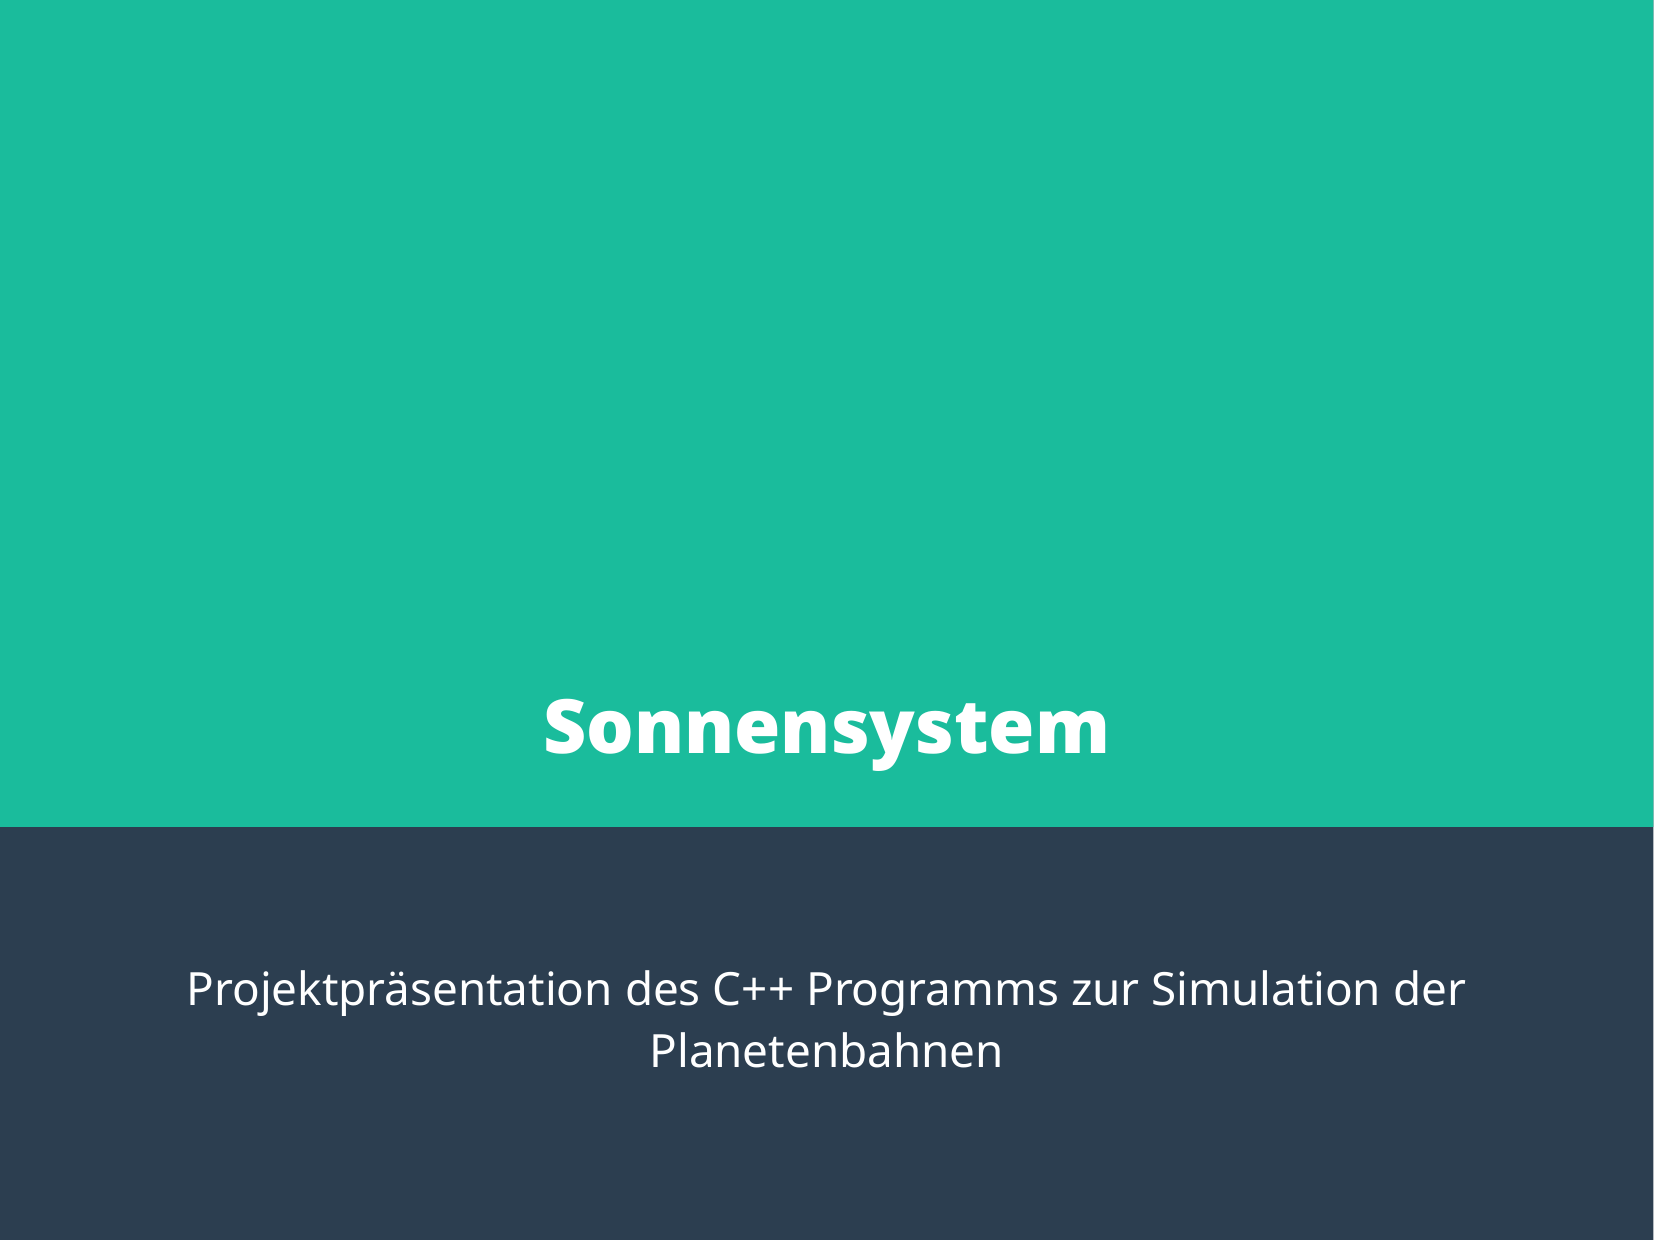

# Sonnensystem
Projektpräsentation des C++ Programms zur Simulation der Planetenbahnen